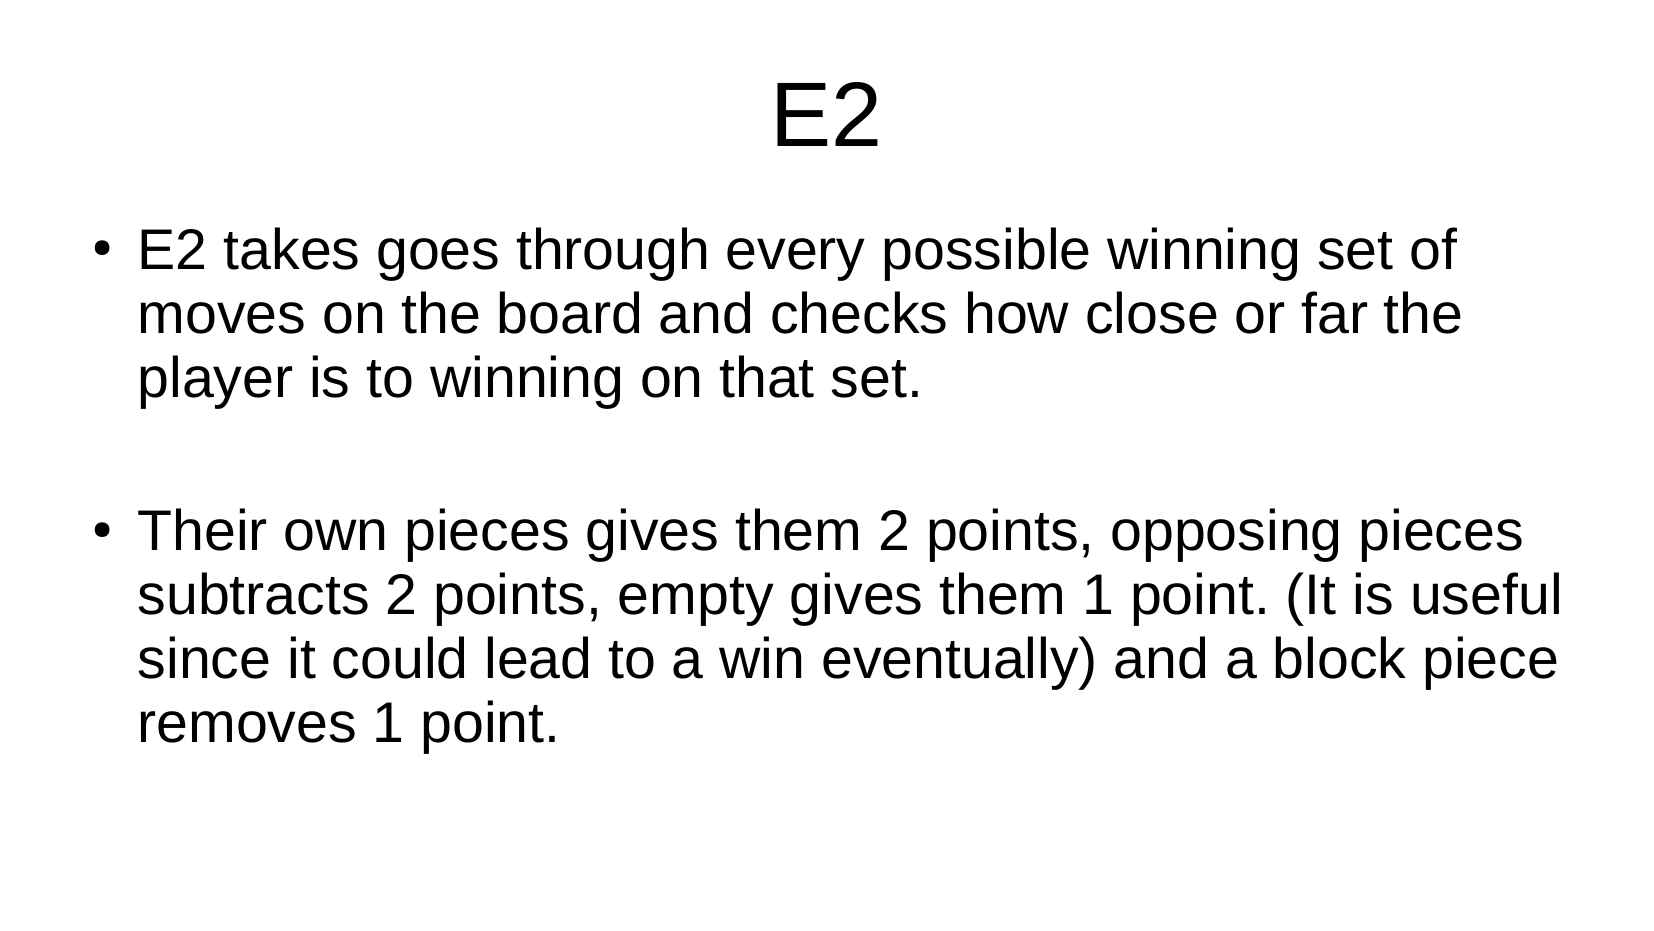

# E2
E2 takes goes through every possible winning set of moves on the board and checks how close or far the player is to winning on that set.
Their own pieces gives them 2 points, opposing pieces subtracts 2 points, empty gives them 1 point. (It is useful since it could lead to a win eventually) and a block piece removes 1 point.